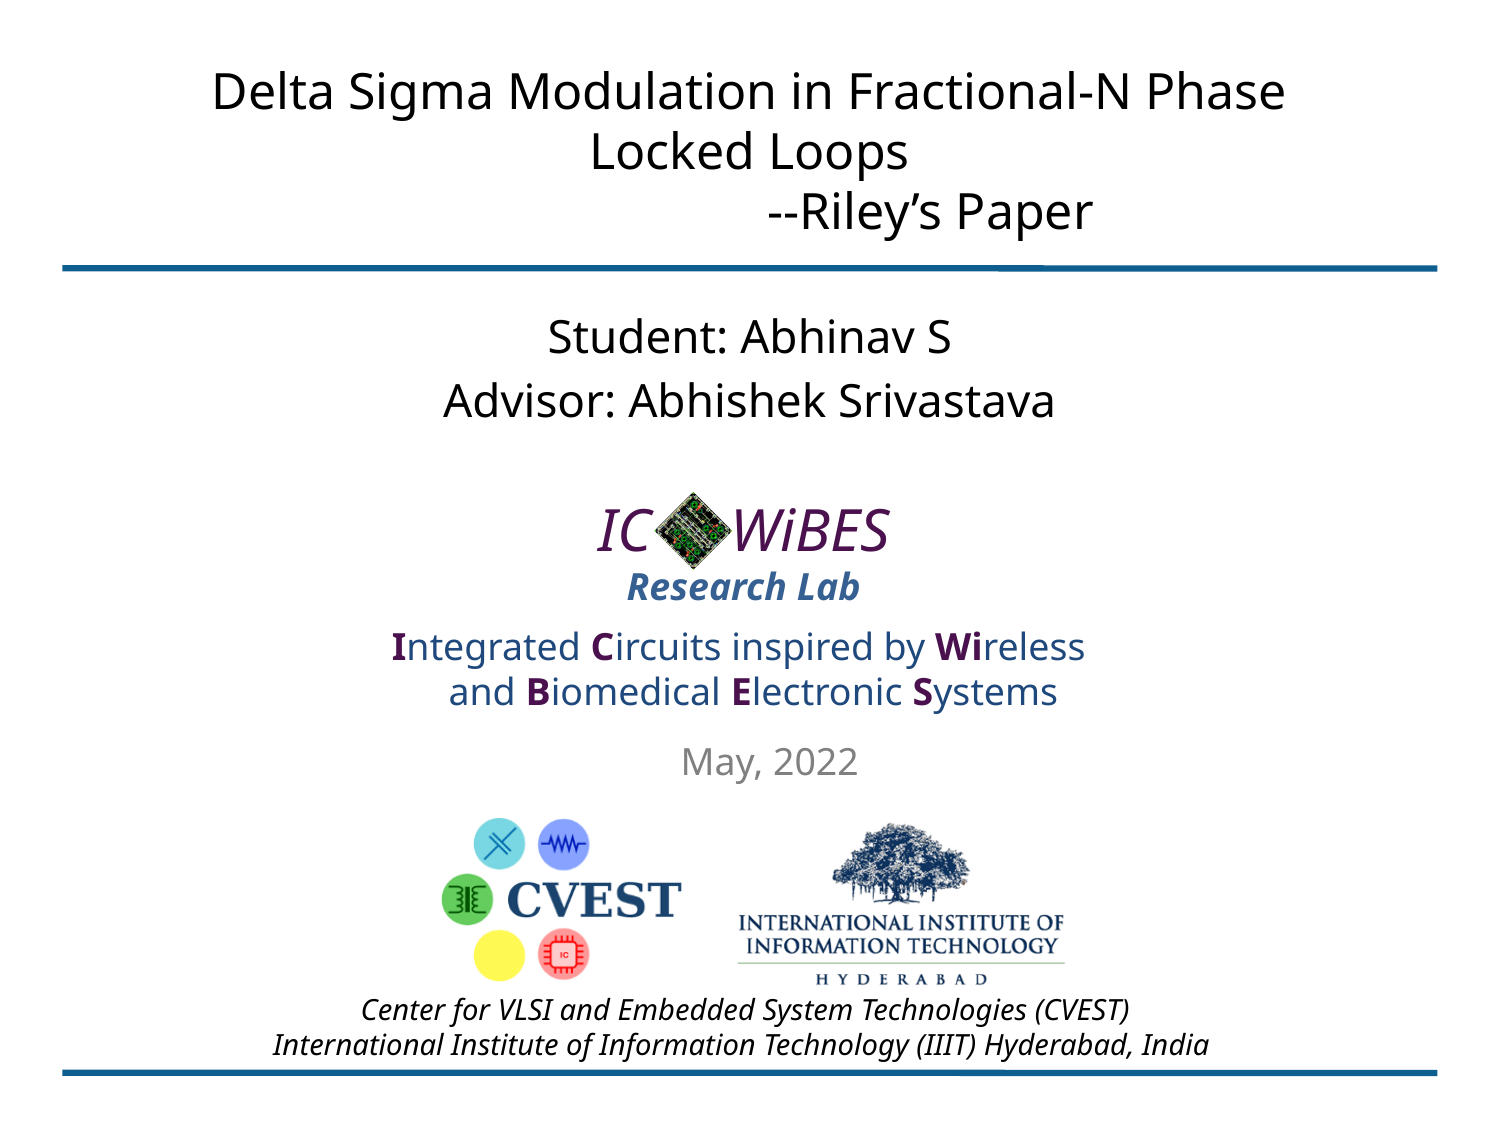

Delta Sigma Modulation in Fractional-N Phase Locked Loops
 --Riley’s Paper
Student: Abhinav S
Advisor: Abhishek Srivastava
# May, 2022